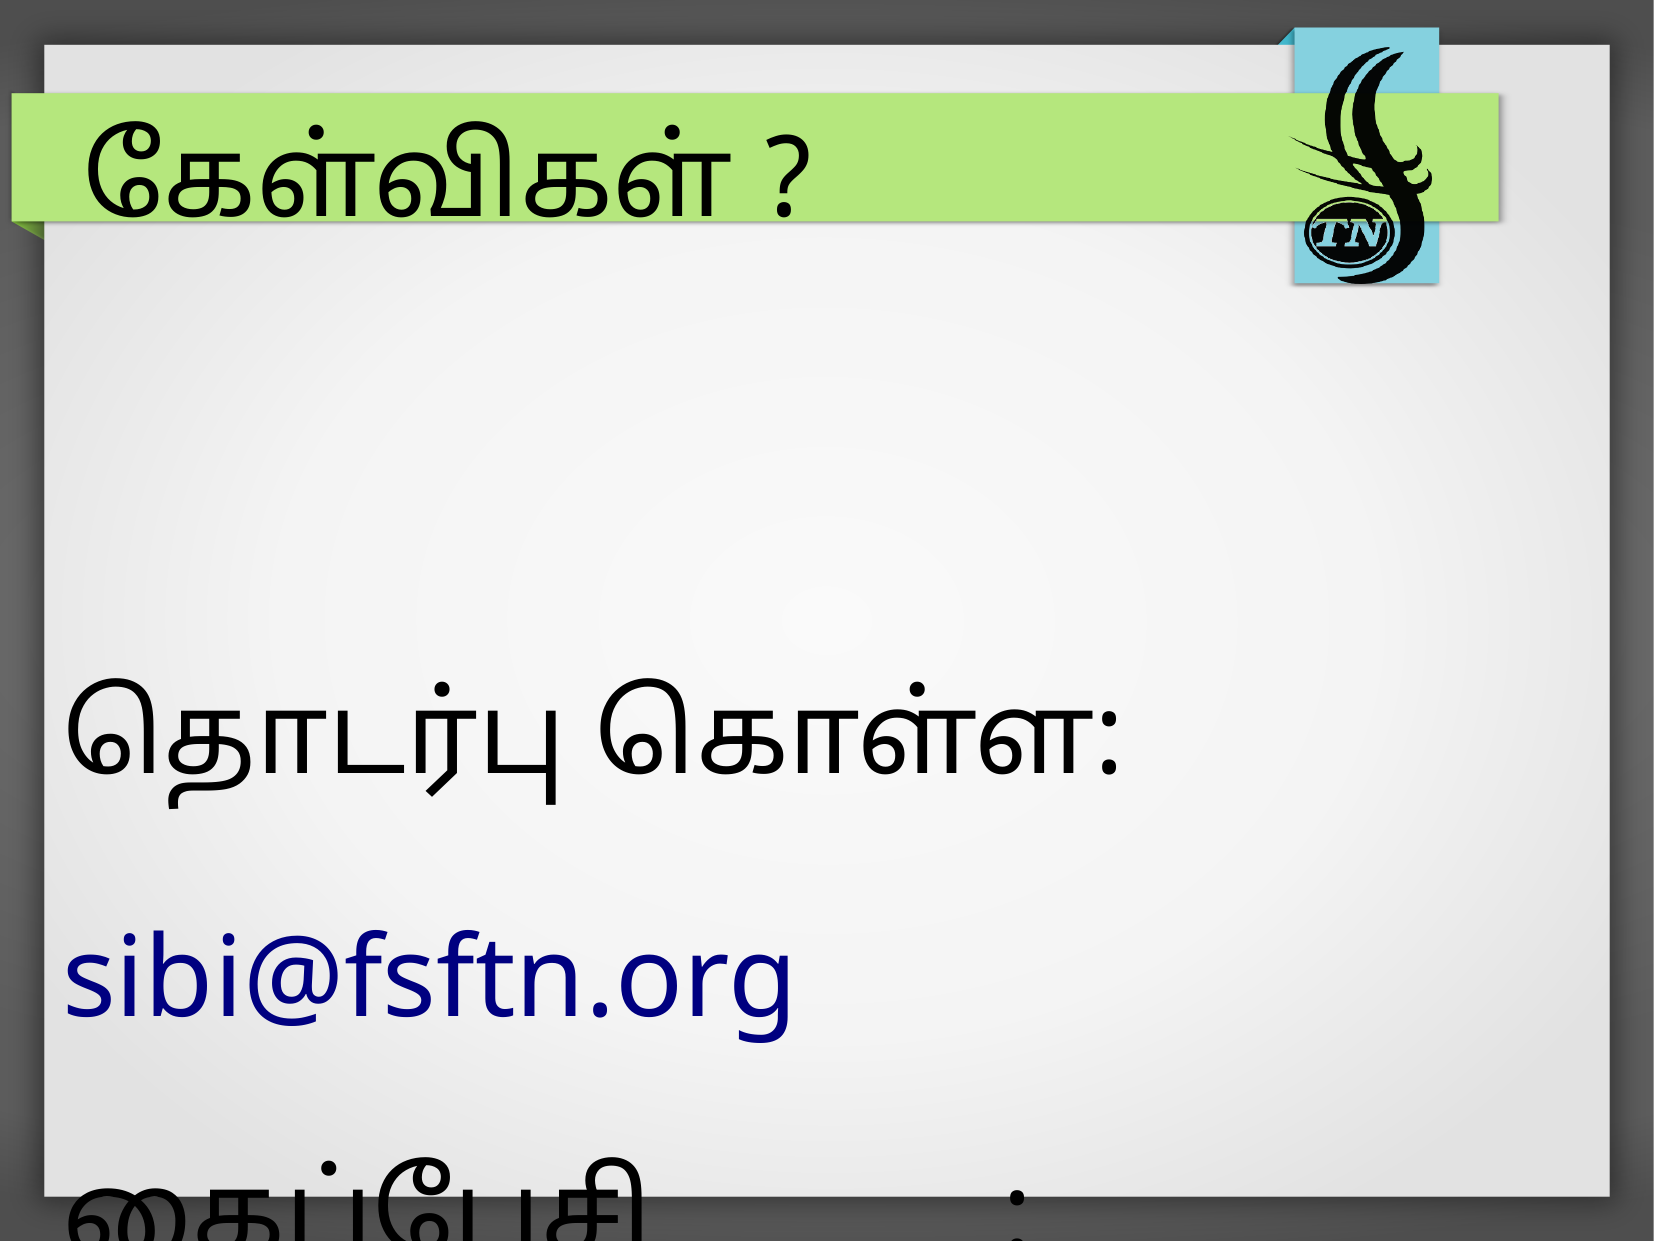

# கேள்விகள் ?
தொடர்பு கொள்ள:sibi@fsftn.org
கைப்பேசி : 9840670143
வலைதளம் 			: www.fsftn.org